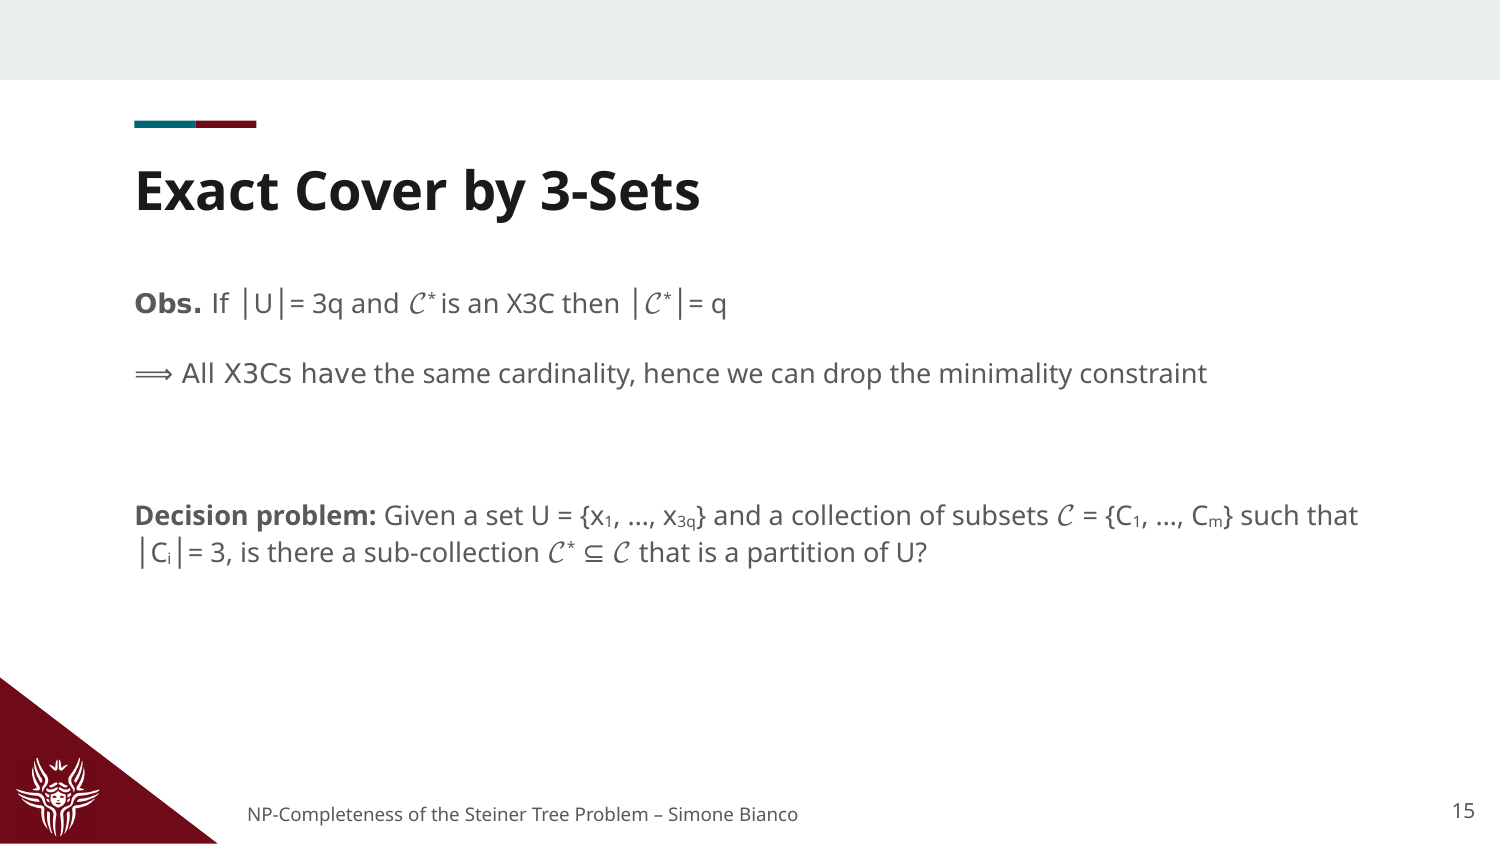

# Exact Cover by 3-Sets
Obs. If │U│= 3q and 𝒞* is an X3C then │𝒞*│= q
⟹ All X3Cs have the same cardinality, hence we can drop the minimality constraint
Decision problem: Given a set U = {x1, …, x3q} and a collection of subsets 𝒞 = {C1, …, Cm} such that │Ci│= 3, is there a sub-collection 𝒞* ⊆ 𝒞 that is a partition of U?
NP-Completeness of the Steiner Tree Problem – Simone Bianco